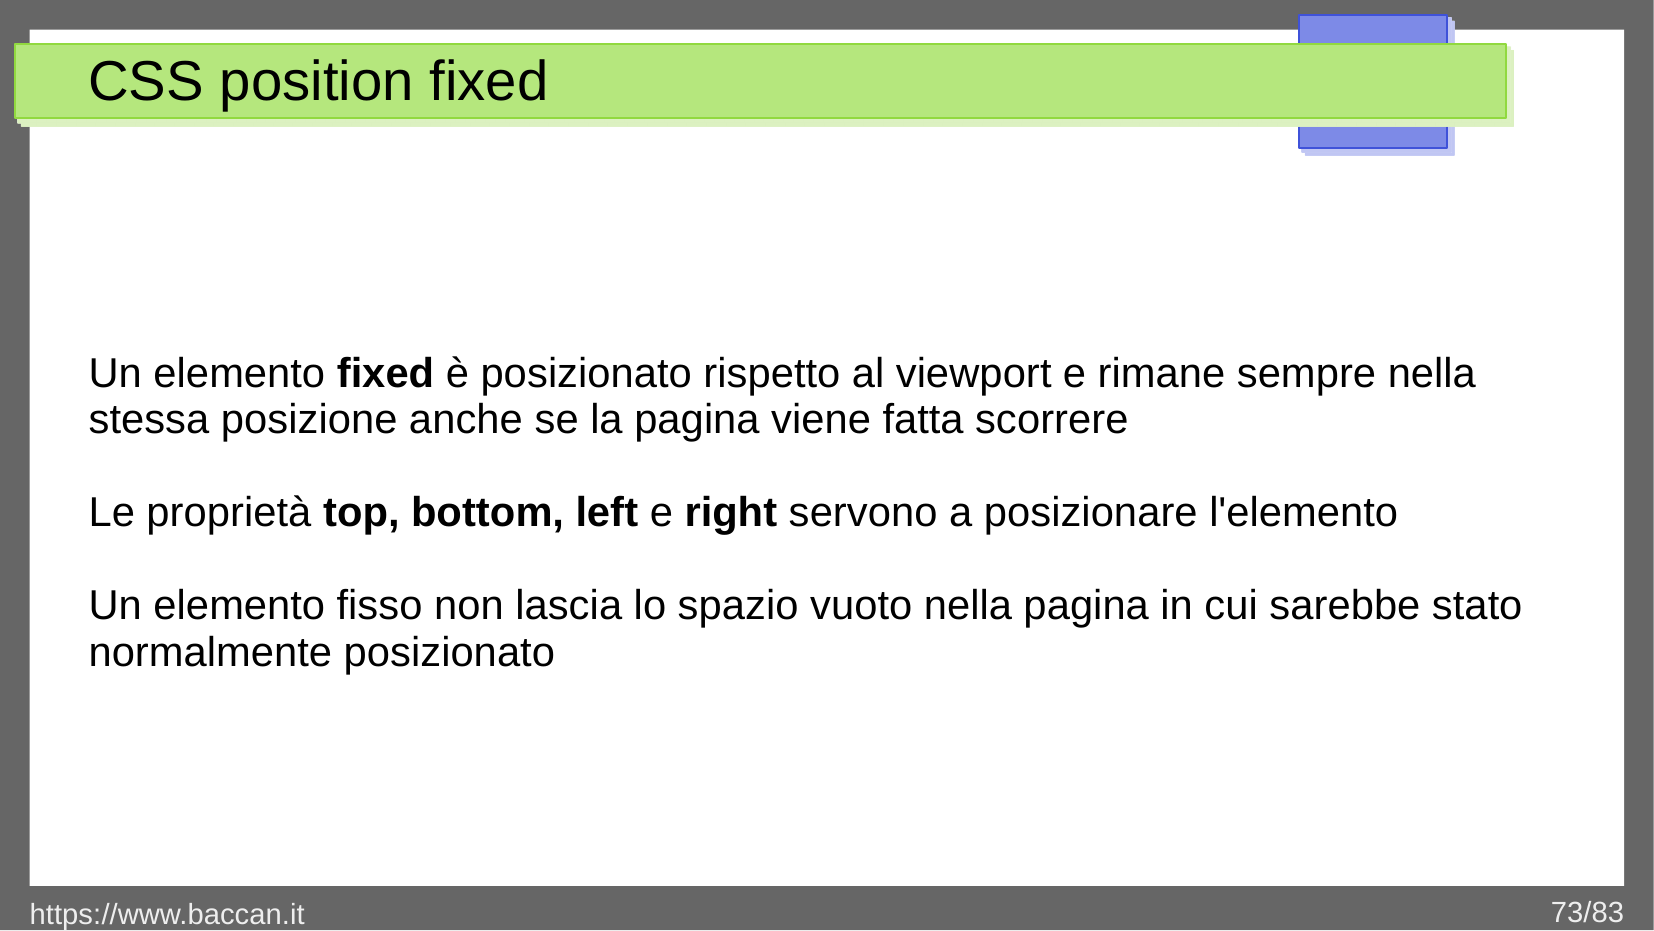

# CSS position fixed
Un elemento fixed è posizionato rispetto al viewport e rimane sempre nella stessa posizione anche se la pagina viene fatta scorrere
Le proprietà top, bottom, left e right servono a posizionare l'elemento
Un elemento fisso non lascia lo spazio vuoto nella pagina in cui sarebbe stato normalmente posizionato
73
https://www.baccan.it